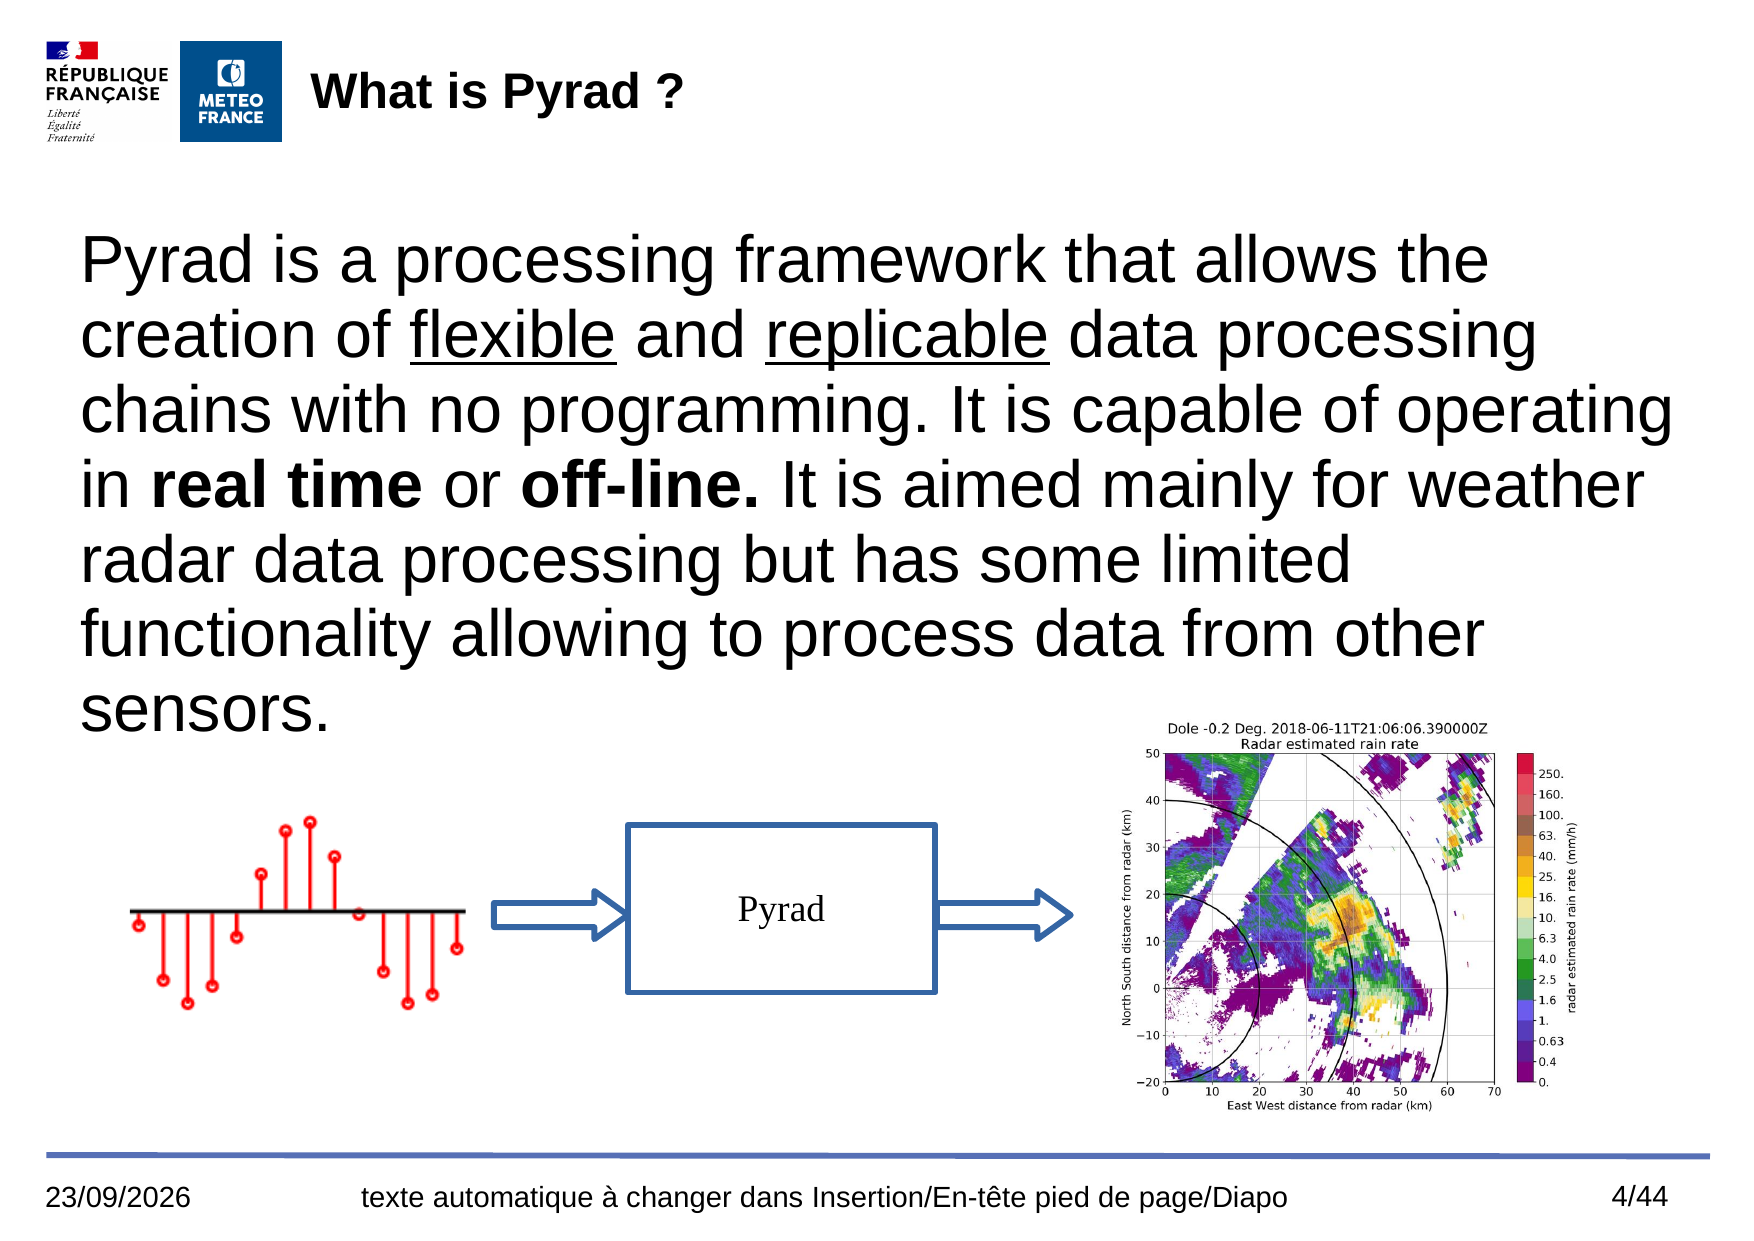

# What is Pyrad ?
Pyrad is a processing framework that allows the creation of flexible and replicable data processing chains with no programming. It is capable of operating in real time or off-line. It is aimed mainly for weather radar data processing but has some limited functionality allowing to process data from other sensors.
Pyrad
4
texte automatique à changer dans Insertion/En-tête pied de page/Diapo